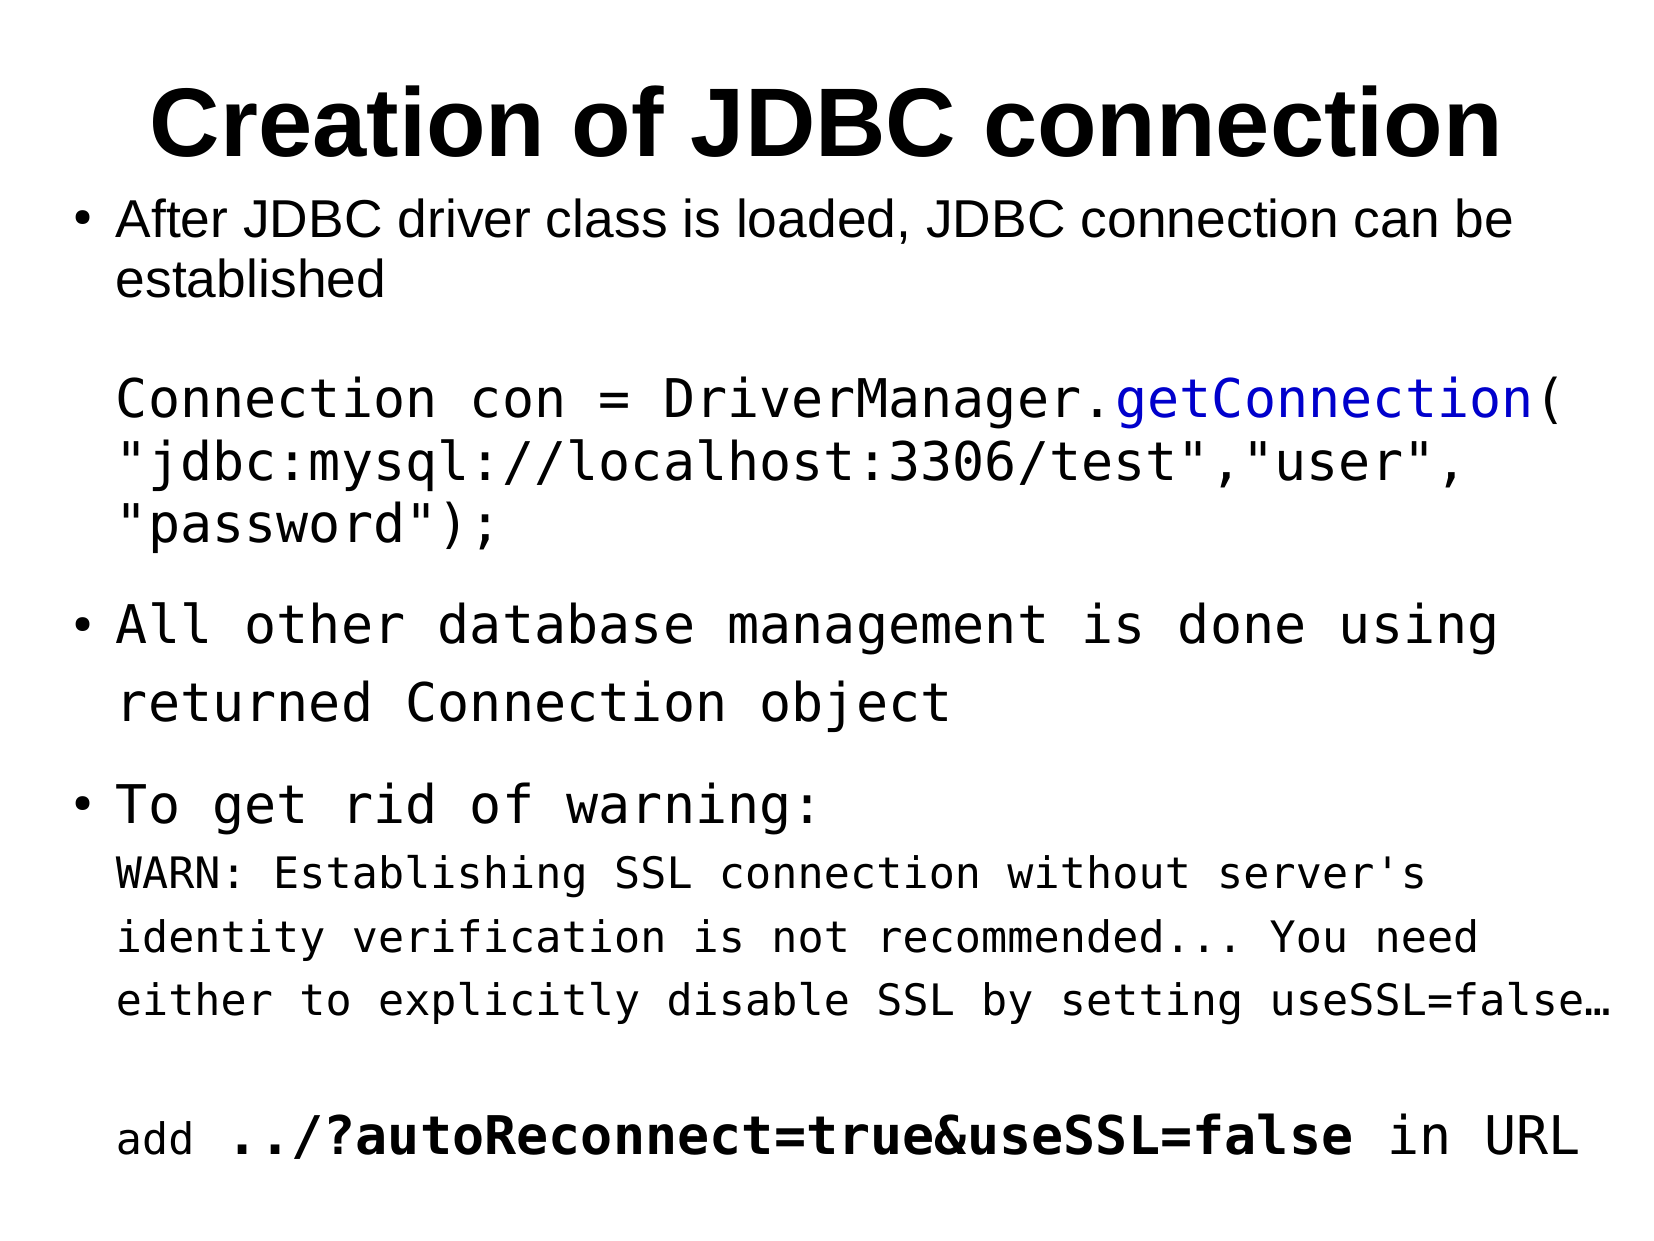

# Creation of JDBC connection
After JDBC driver class is loaded, JDBC connection can be established
Connection con = DriverManager.getConnection(
"jdbc:mysql://localhost:3306/test","user", "password");
All other database management is done using returned Connection object
To get rid of warning:
WARN: Establishing SSL connection without server's identity verification is not recommended... You need either to explicitly disable SSL by setting useSSL=false…
add ../?autoReconnect=true&useSSL=false in URL